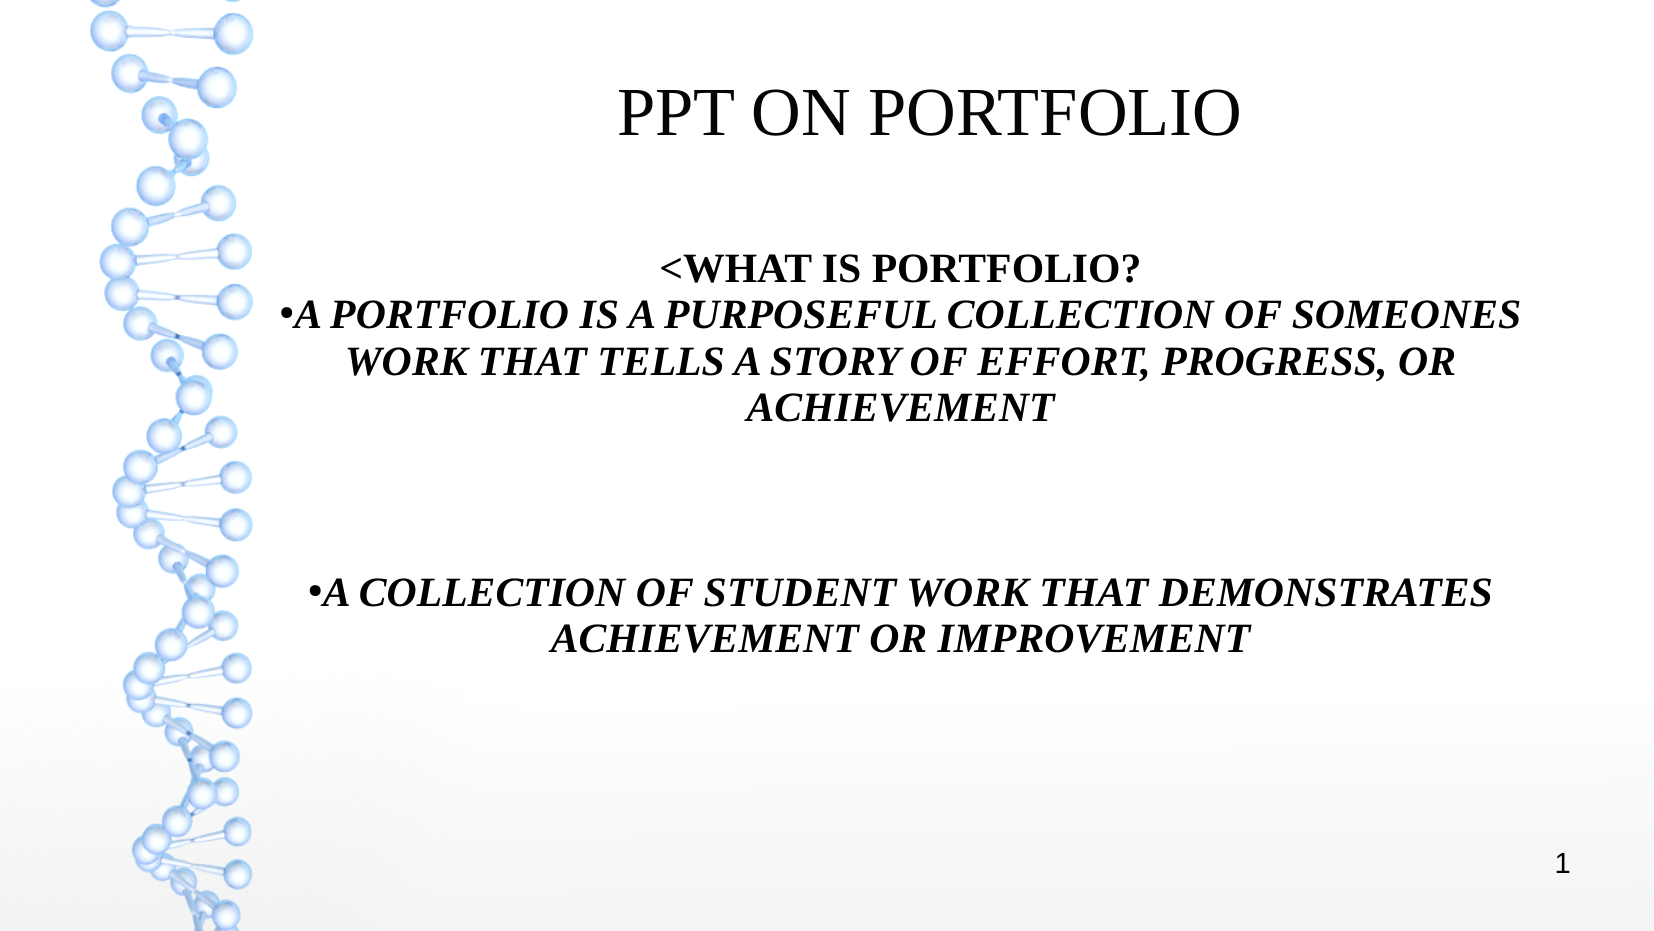

# PPT ON PORTFOLIO
<WHAT IS PORTFOLIO?
A PORTFOLIO IS A PURPOSEFUL COLLECTION OF SOMEONES WORK THAT TELLS A STORY OF EFFORT, PROGRESS, OR ACHIEVEMENT
A COLLECTION OF STUDENT WORK THAT DEMONSTRATES ACHIEVEMENT OR IMPROVEMENT
1